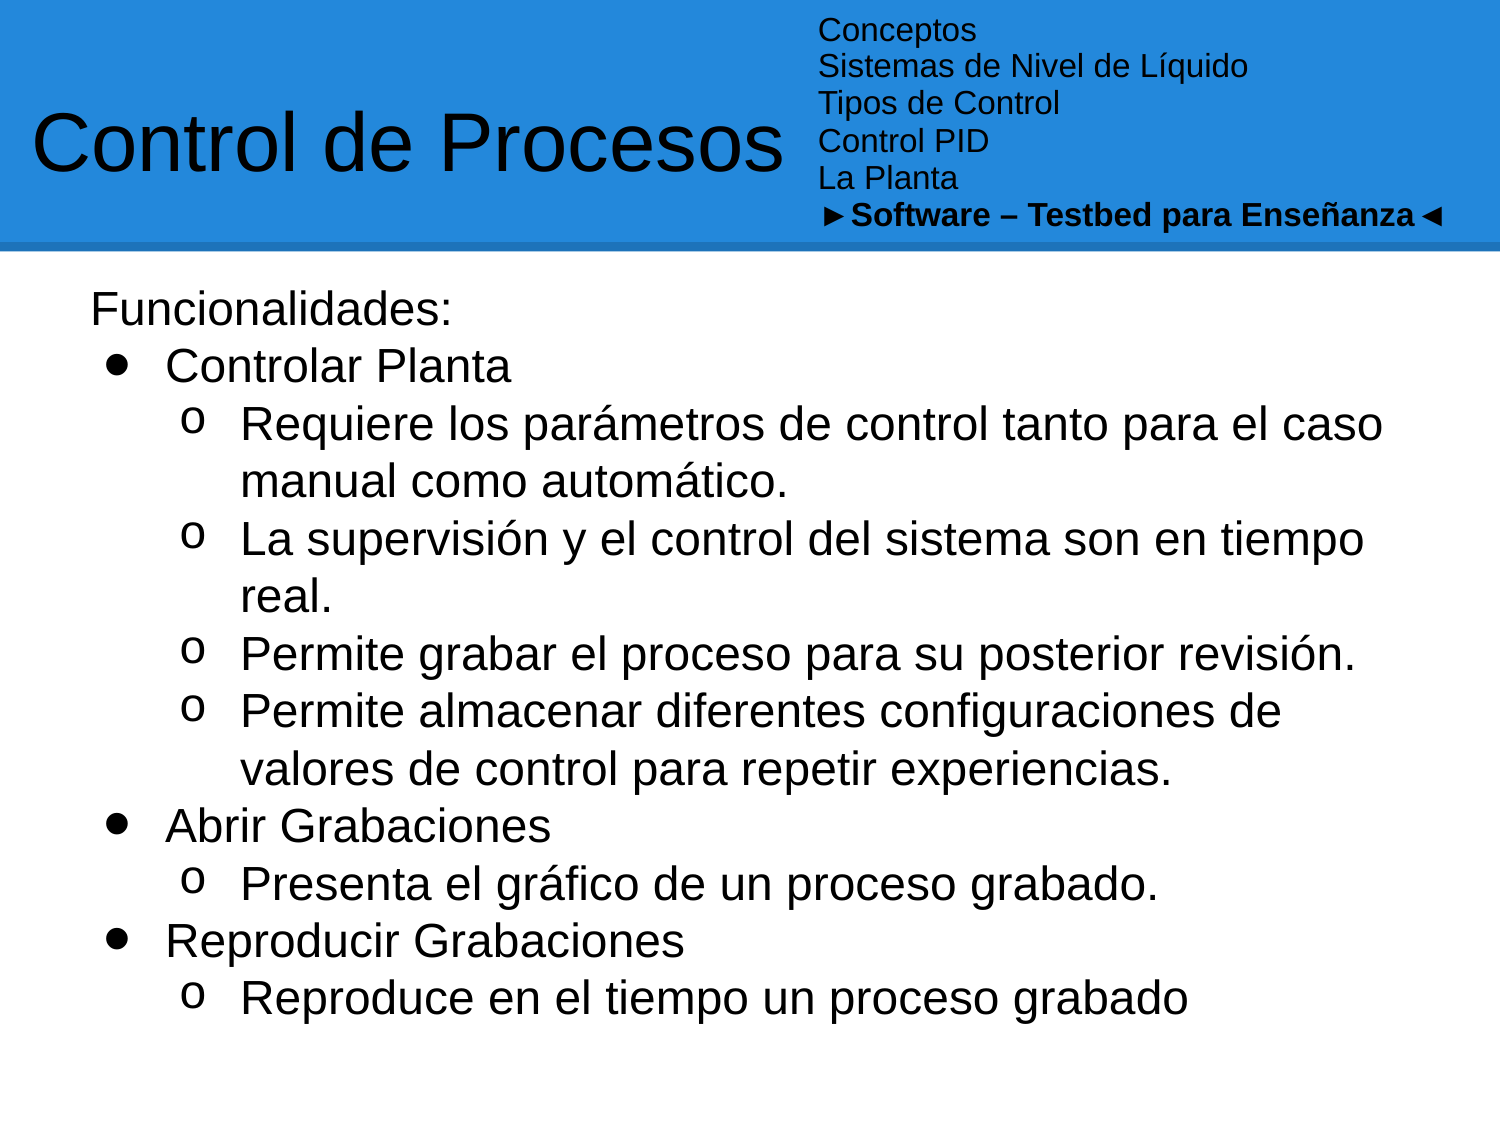

Conceptos
Sistemas de Nivel de Líquido
Tipos de Control
Control PID
La Planta
►Software – Testbed para Enseñanza◄
Control de Procesos
# Funcionalidades:
Controlar Planta
Requiere los parámetros de control tanto para el caso manual como automático.
La supervisión y el control del sistema son en tiempo real.
Permite grabar el proceso para su posterior revisión.
Permite almacenar diferentes configuraciones de valores de control para repetir experiencias.
Abrir Grabaciones
Presenta el gráfico de un proceso grabado.
Reproducir Grabaciones
Reproduce en el tiempo un proceso grabado